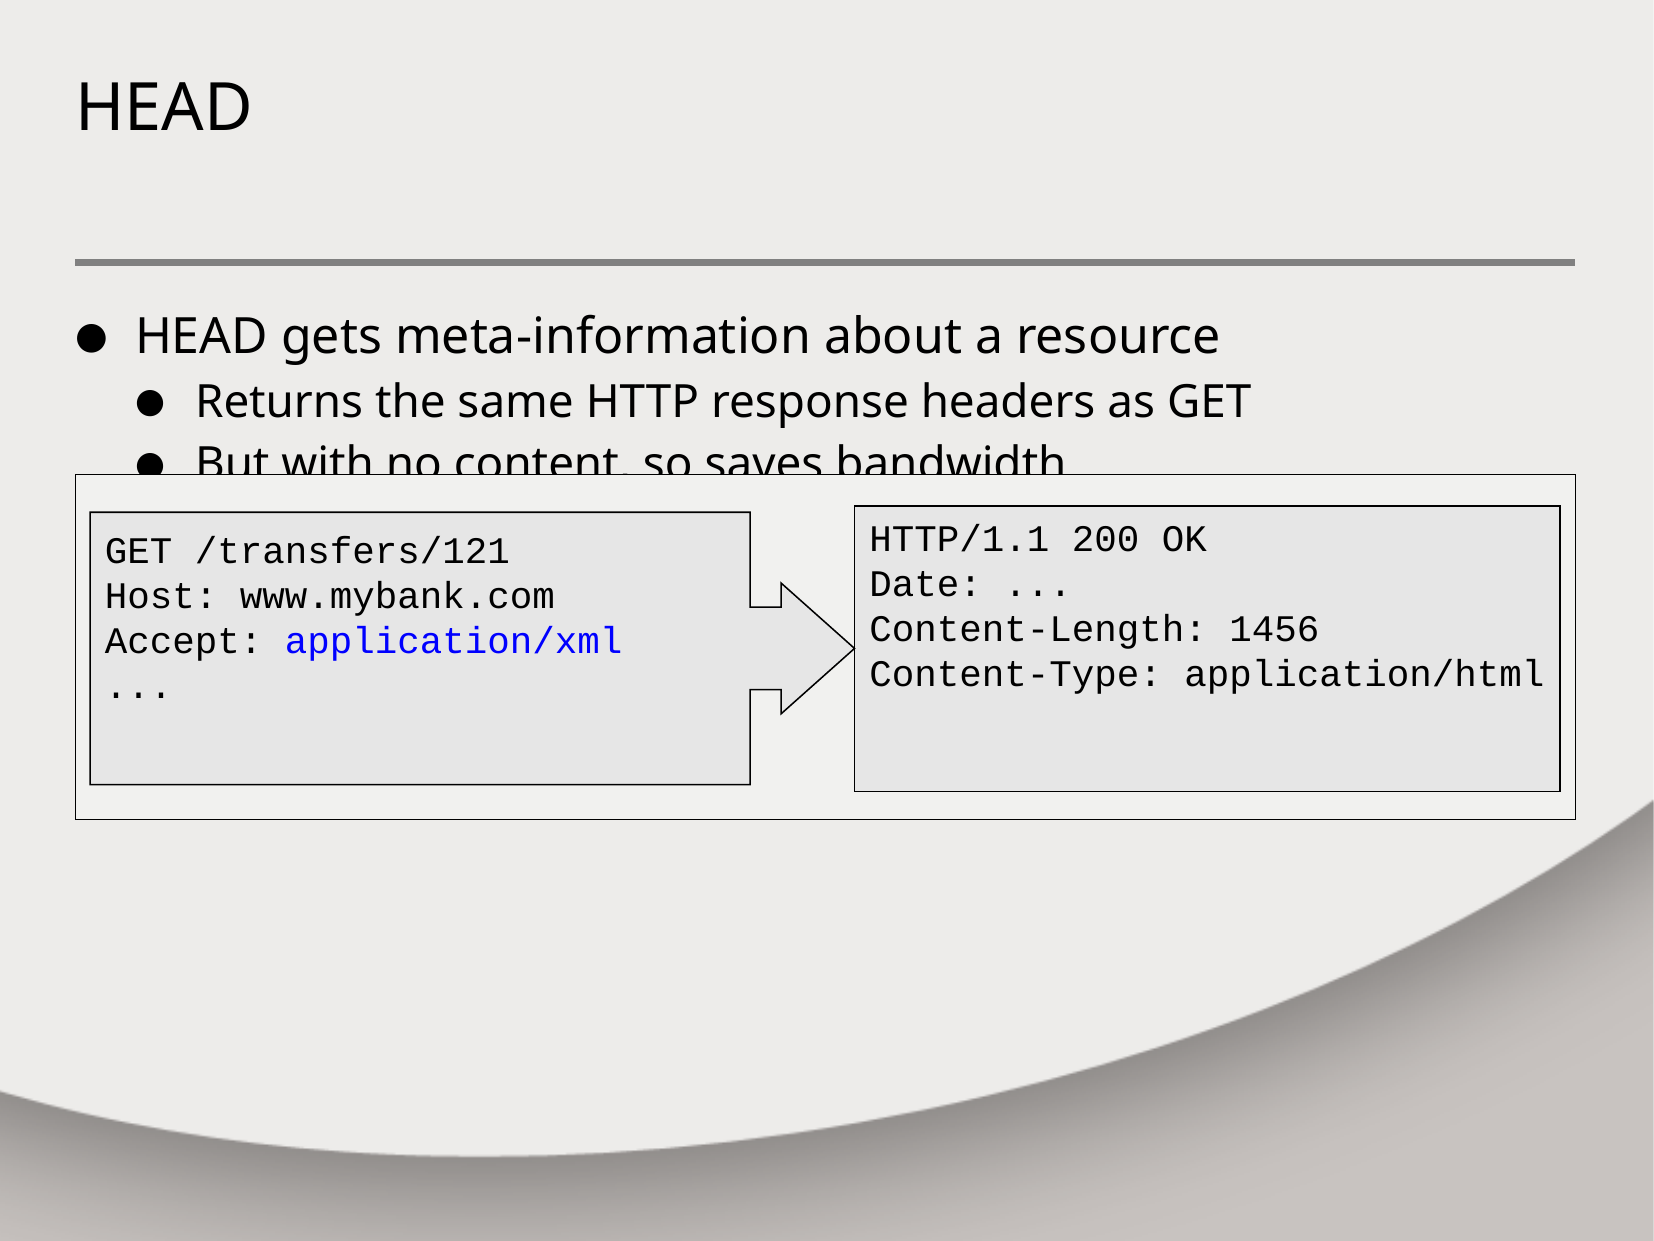

# HEAD
HEAD gets meta-information about a resource
Returns the same HTTP response headers as GET
But with no content, so saves bandwidth
HTTP/1.1 200 OK
Date: ...
Content-Length: 1456
Content-Type: application/html
GET /transfers/121
Host: www.mybank.com
Accept: application/xml
...